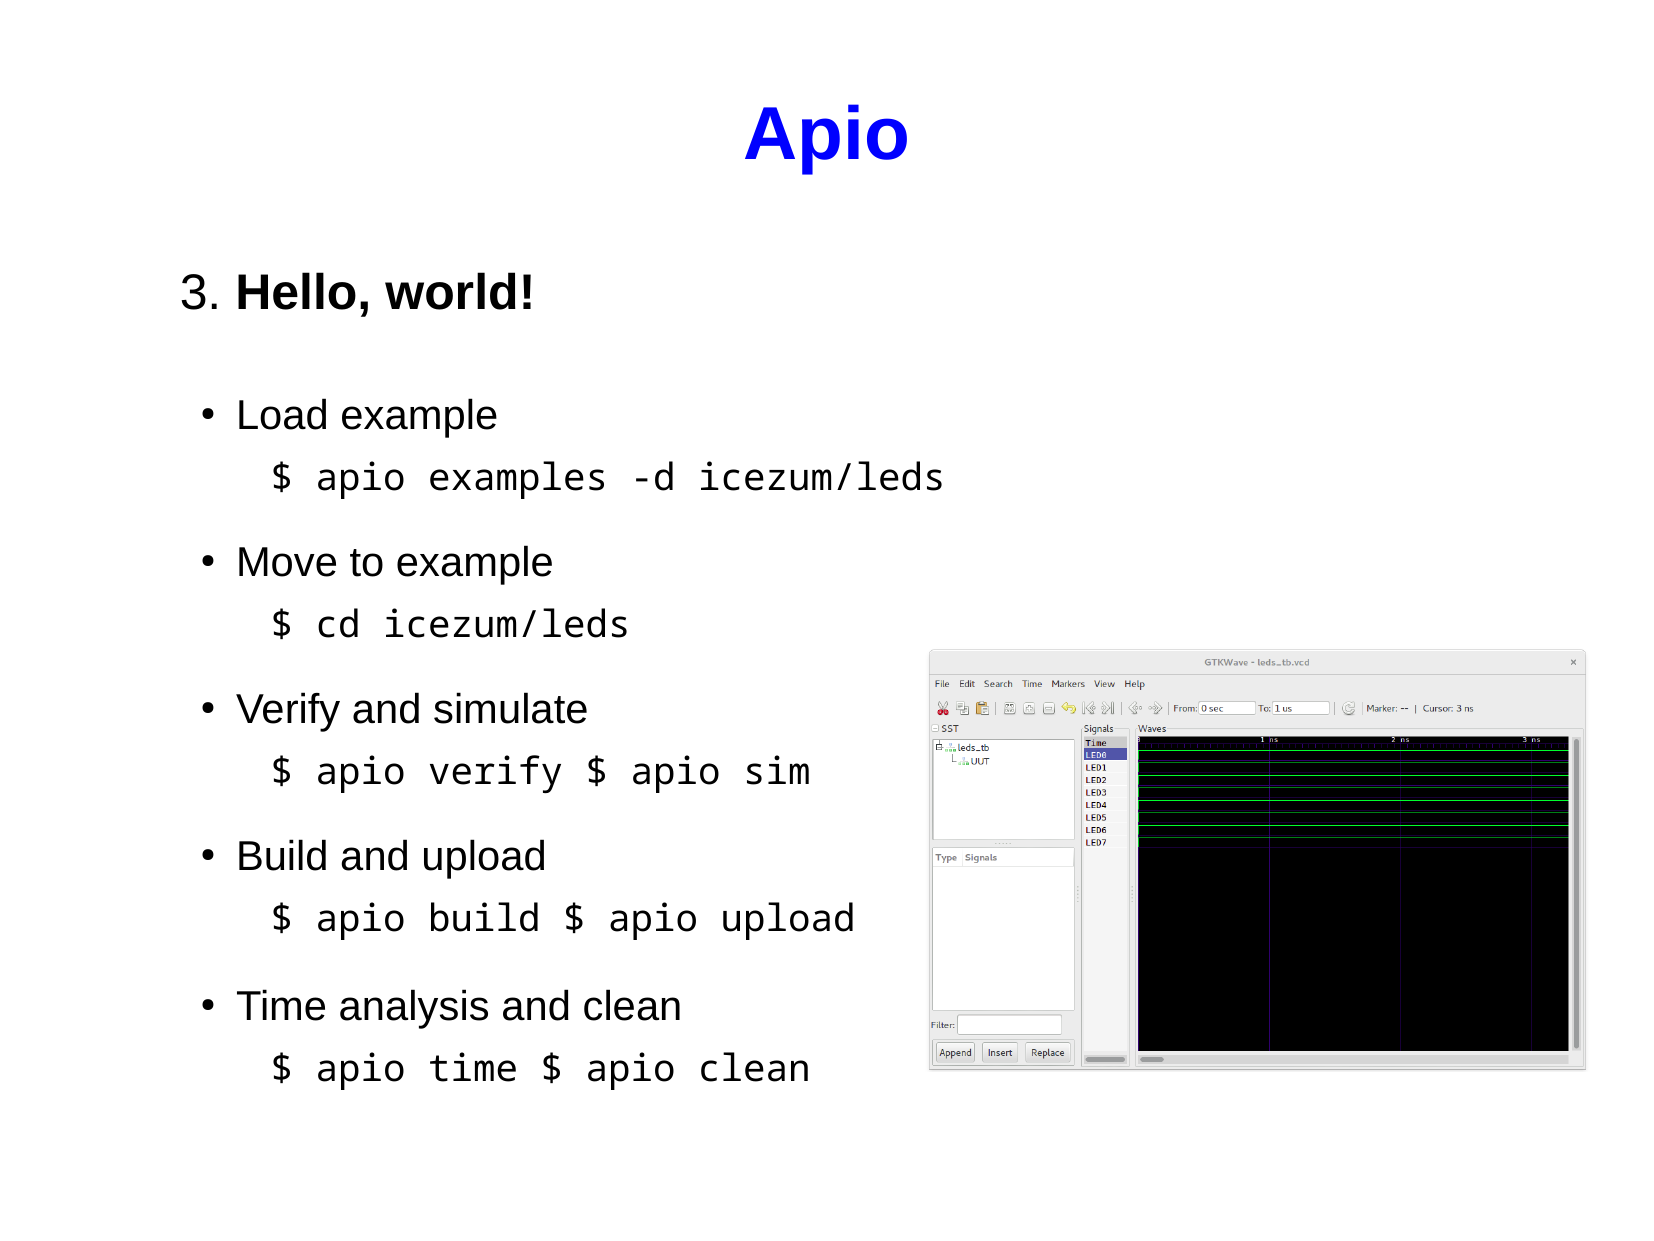

# Apio
3. Hello, world!
Load example
 $ apio examples -d icezum/leds
Move to example
 $ cd icezum/leds
Verify and simulate
 $ apio verify $ apio sim
Build and upload
 $ apio build $ apio upload
Time analysis and clean
 $ apio time $ apio clean